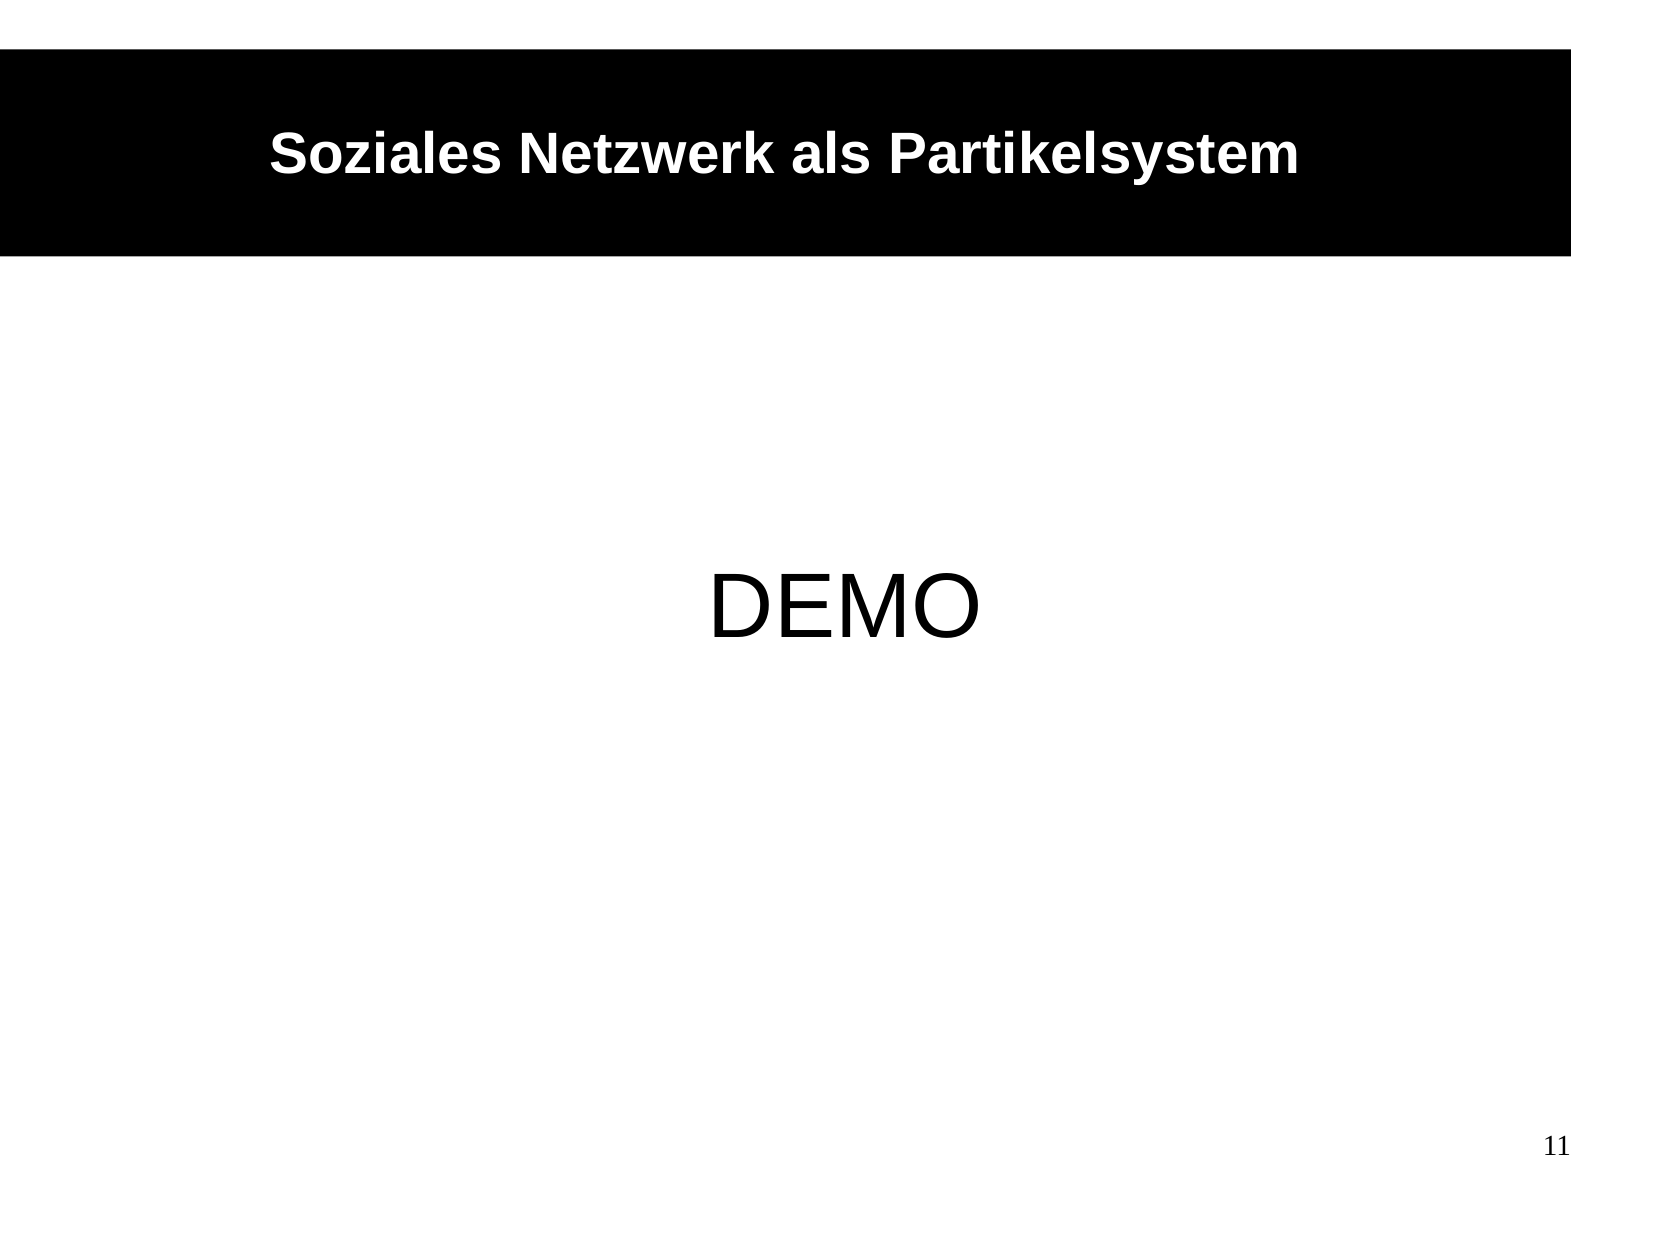

# Soziales Netzwerk als Partikelsystem
DEMO
11